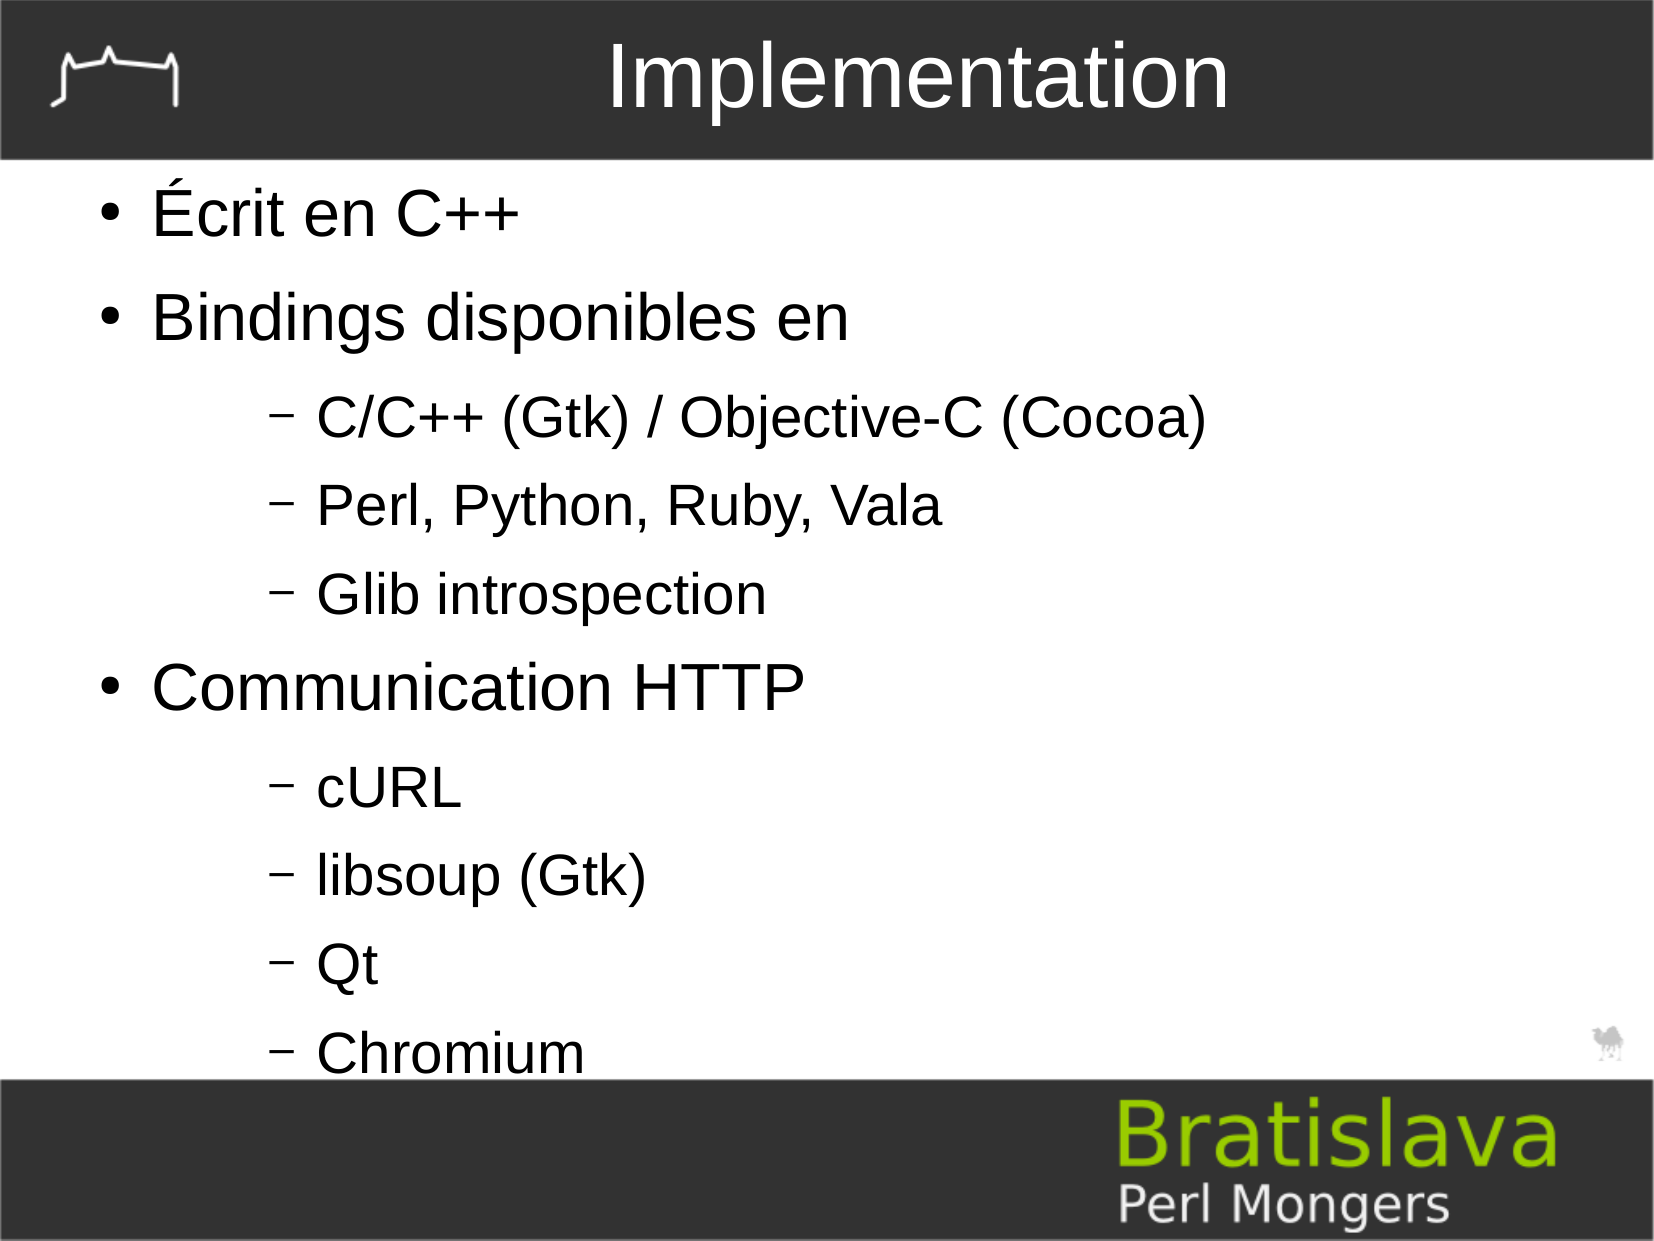

# Implementation
Écrit en C++
Bindings disponibles en
C/C++ (Gtk) / Objective-C (Cocoa)
Perl, Python, Ruby, Vala
Glib introspection
Communication HTTP
cURL
libsoup (Gtk)
Qt
Chromium